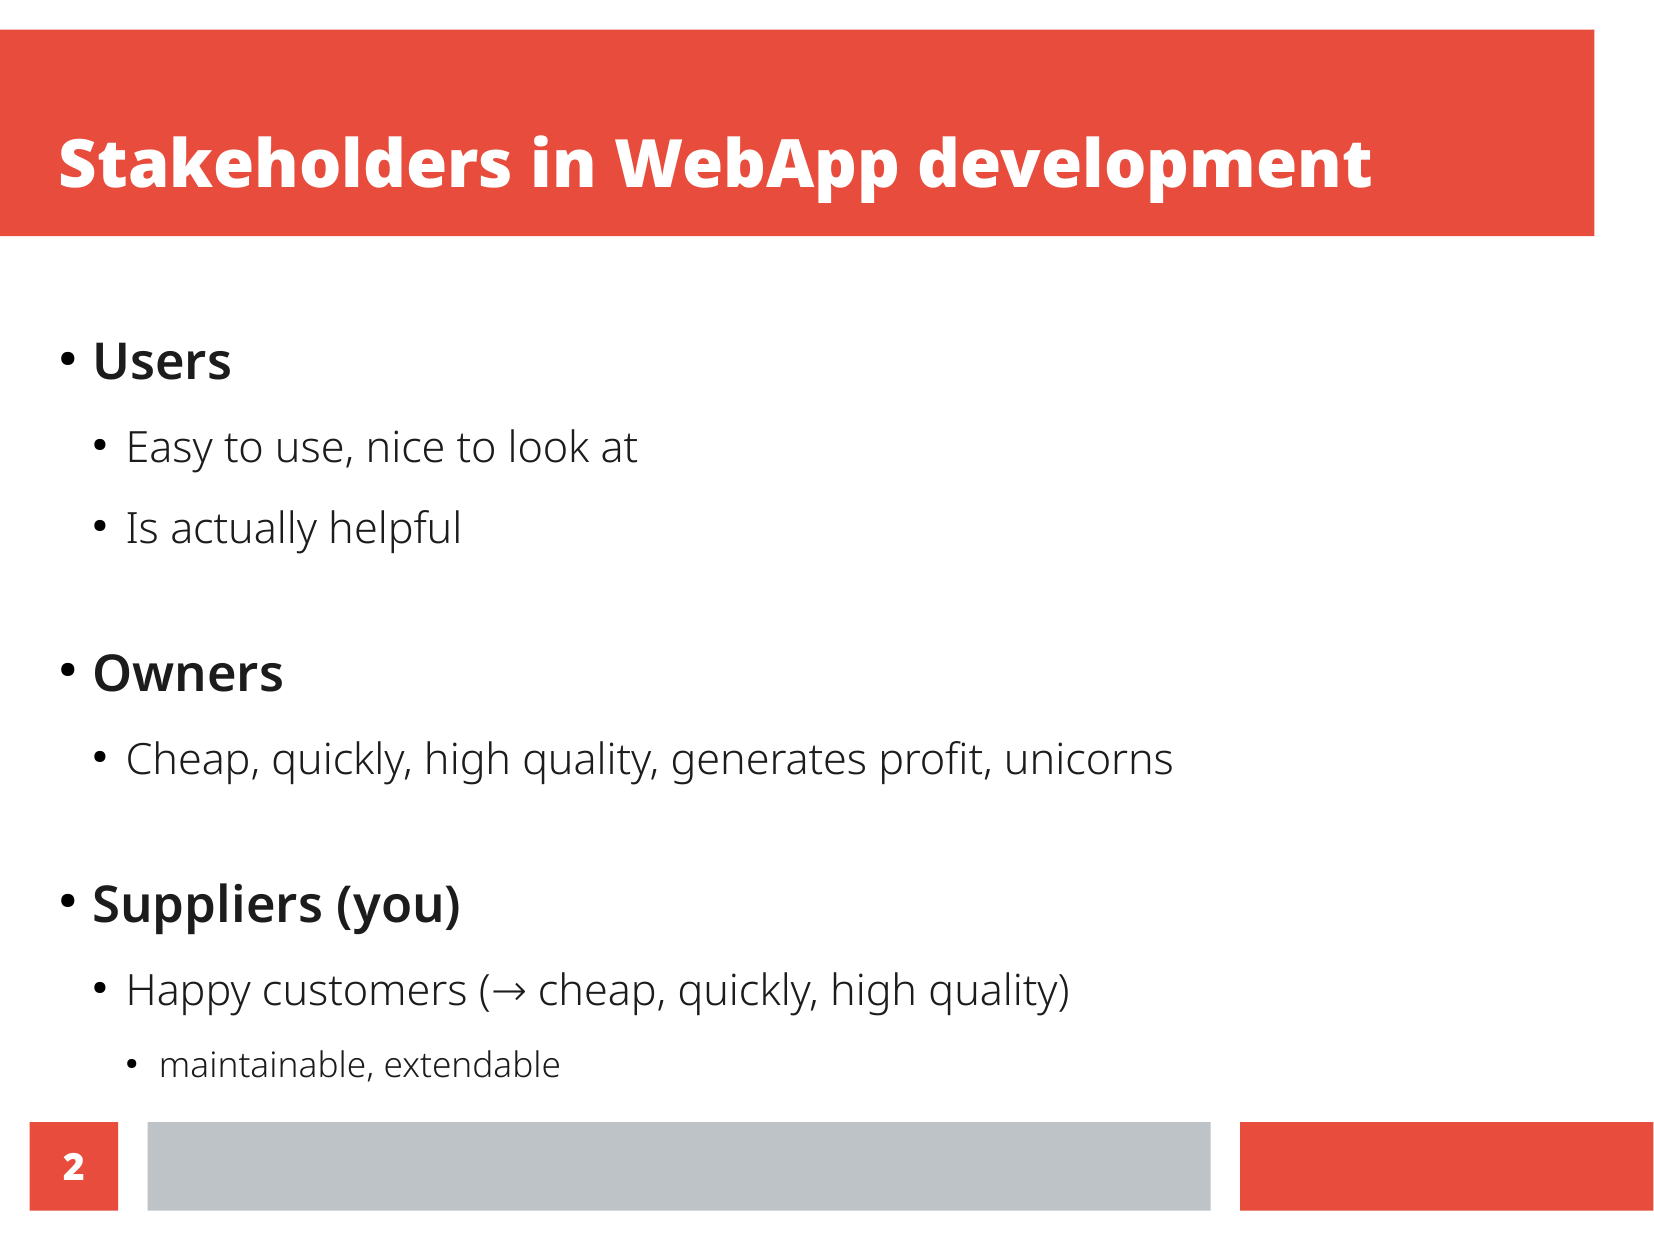

# Stakeholders in WebApp development
Users
Easy to use, nice to look at
Is actually helpful
Owners
Cheap, quickly, high quality, generates profit, unicorns
Suppliers (you)
Happy customers (→ cheap, quickly, high quality)
maintainable, extendable
2